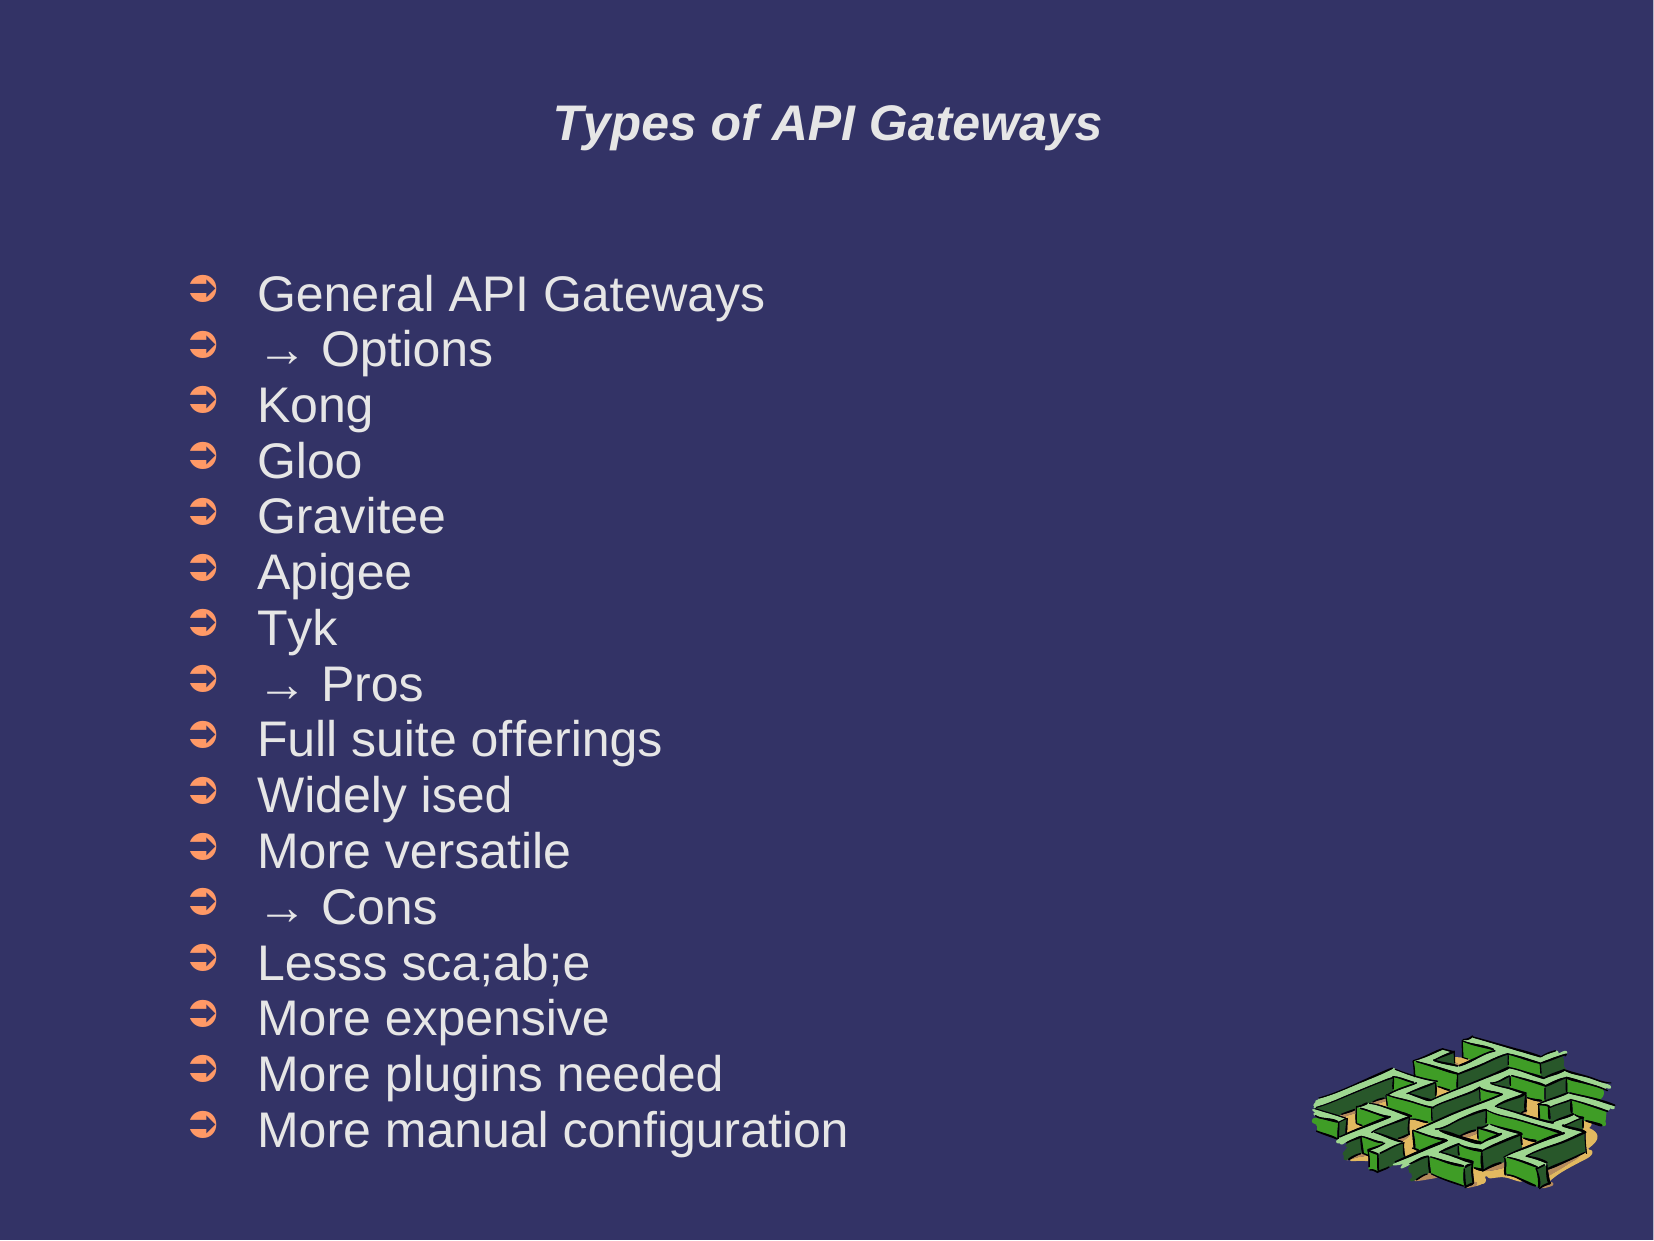

# Types of API Gateways
General API Gateways
→ Options
Kong
Gloo
Gravitee
Apigee
Tyk
→ Pros
Full suite offerings
Widely ised
More versatile
→ Cons
Lesss sca;ab;e
More expensive
More plugins needed
More manual configuration